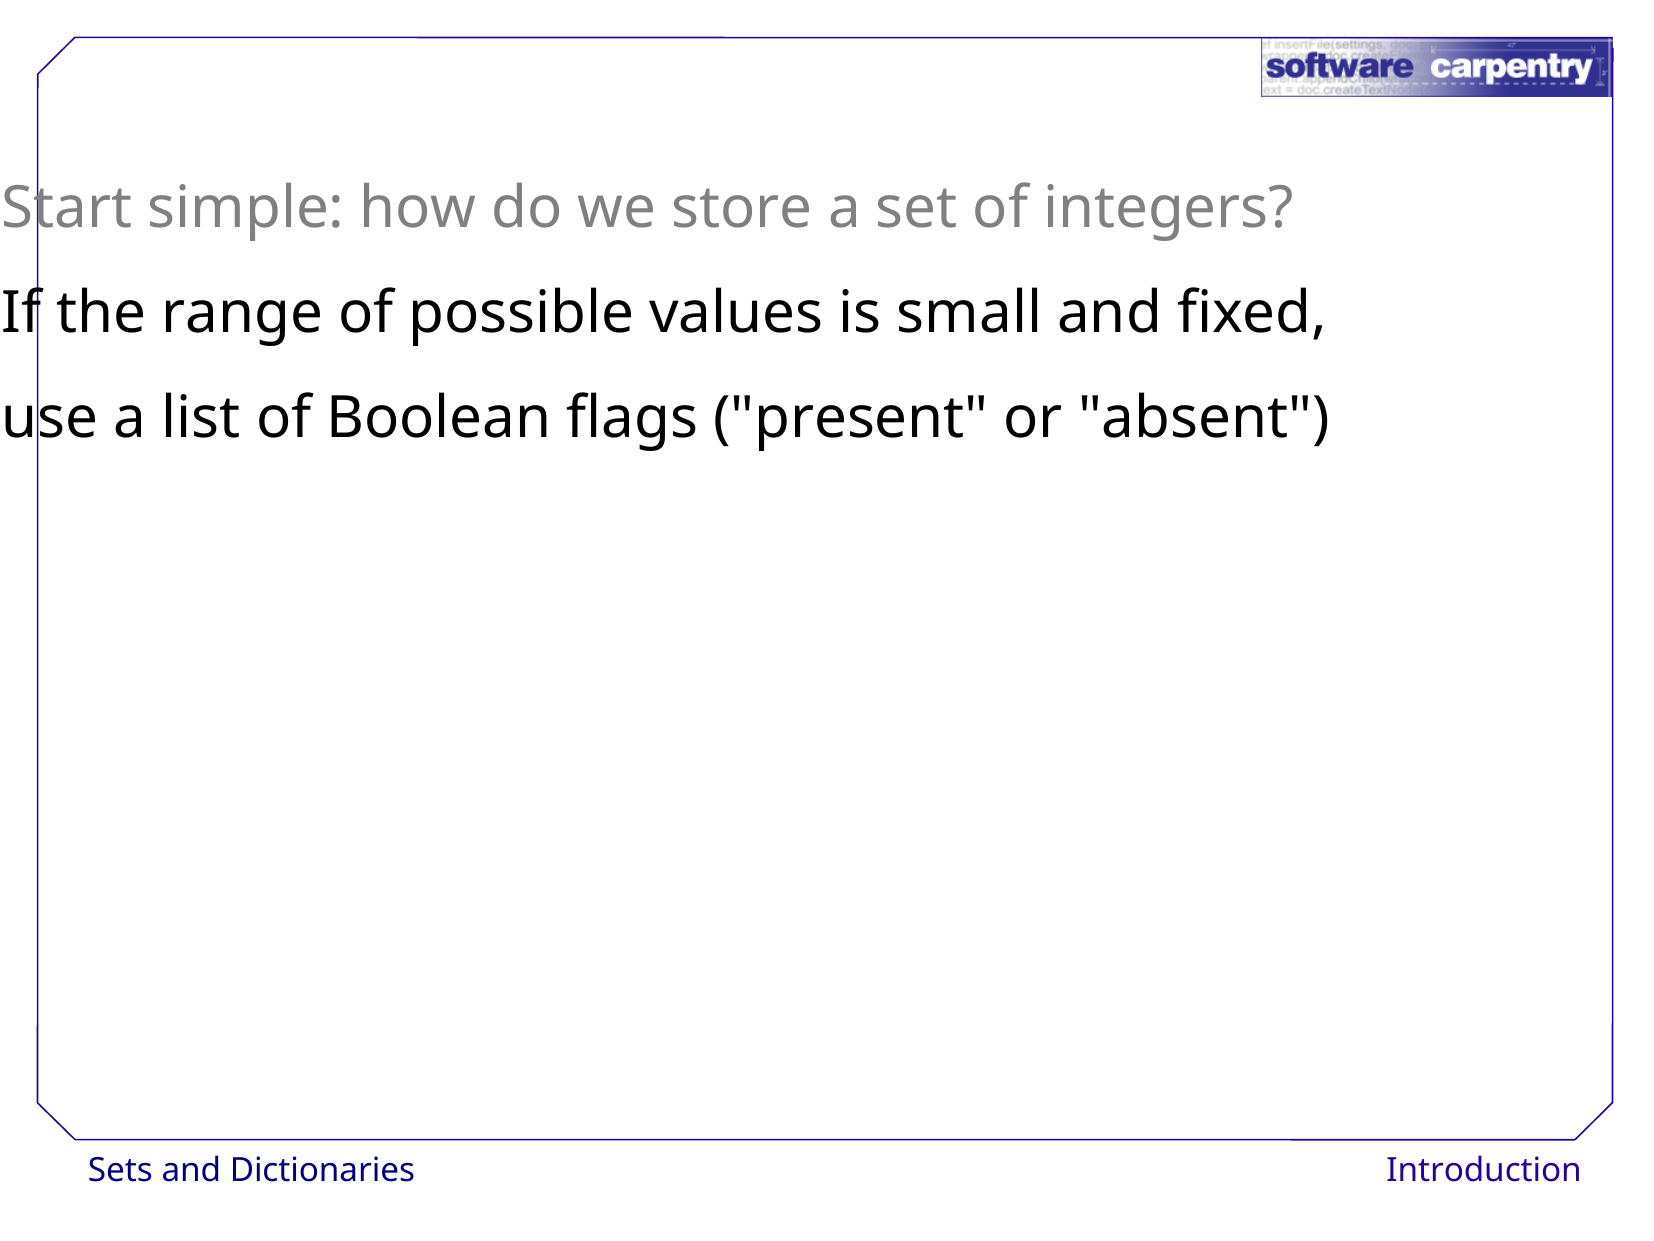

Start simple: how do we store a set of integers?
If the range of possible values is small and fixed,
use a list of Boolean flags ("present" or "absent")